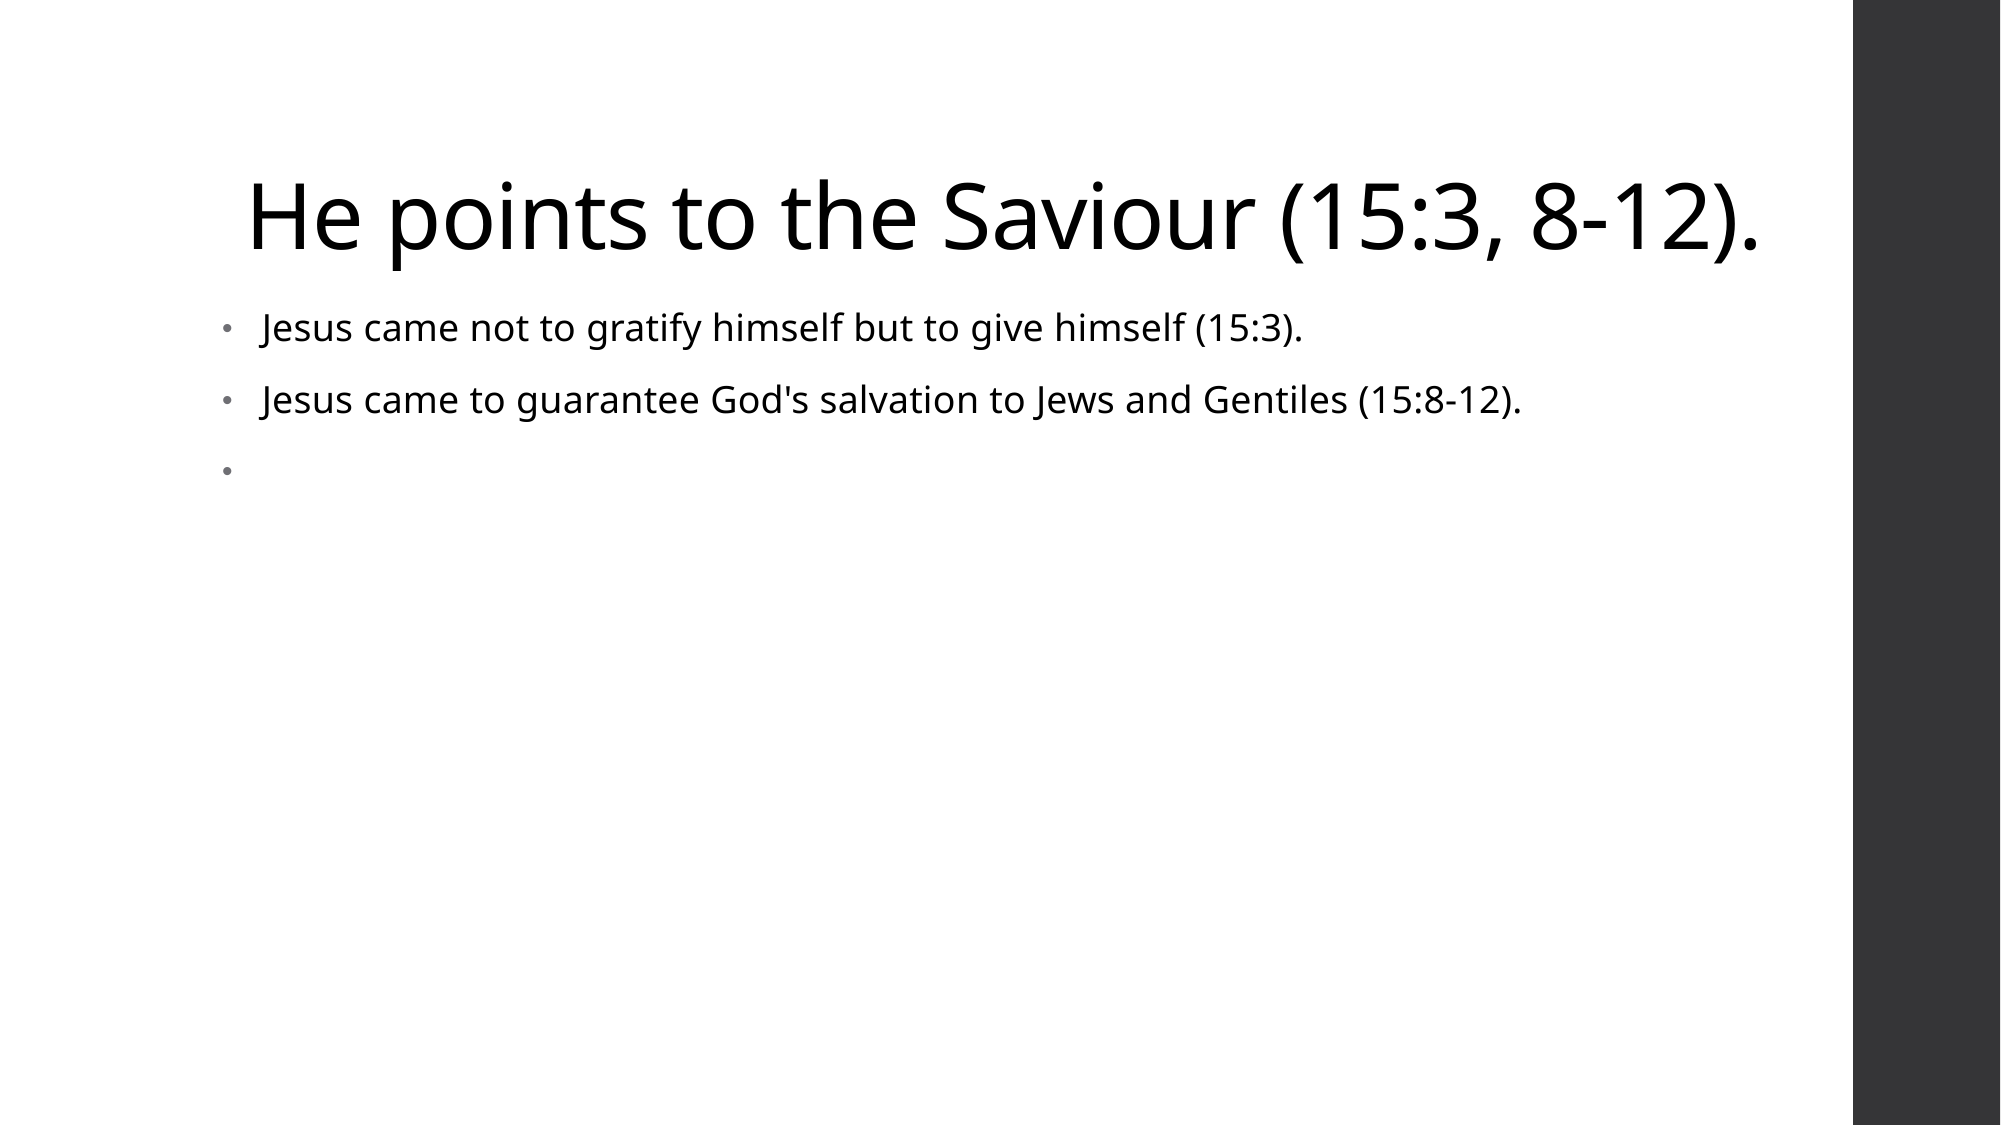

# He points to the Saviour (15:3, 8-12).
 Jesus came not to gratify himself but to give himself (15:3).
 Jesus came to guarantee God's salvation to Jews and Gentiles (15:8-12).